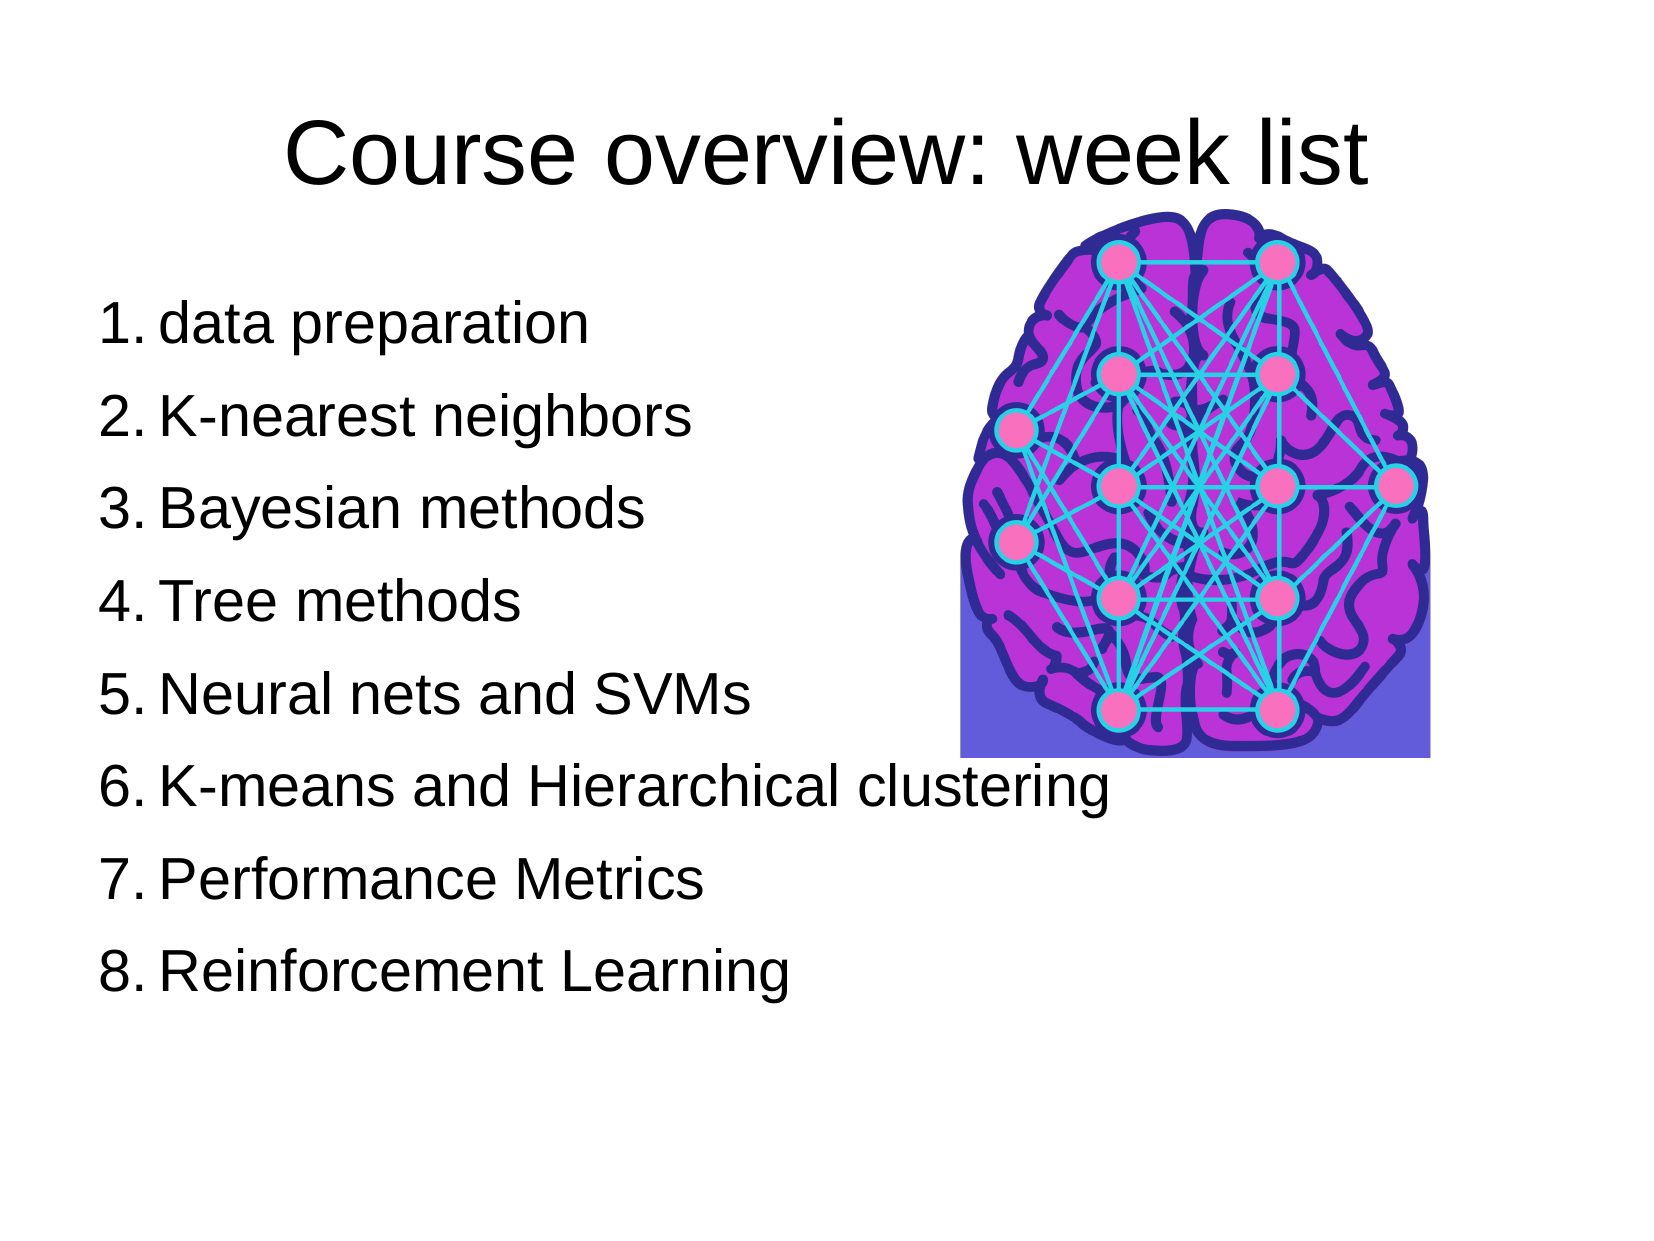

# Course overview: week list
 data preparation
 K-nearest neighbors
 Bayesian methods
 Tree methods
 Neural nets and SVMs
 K-means and Hierarchical clustering
 Performance Metrics
 Reinforcement Learning